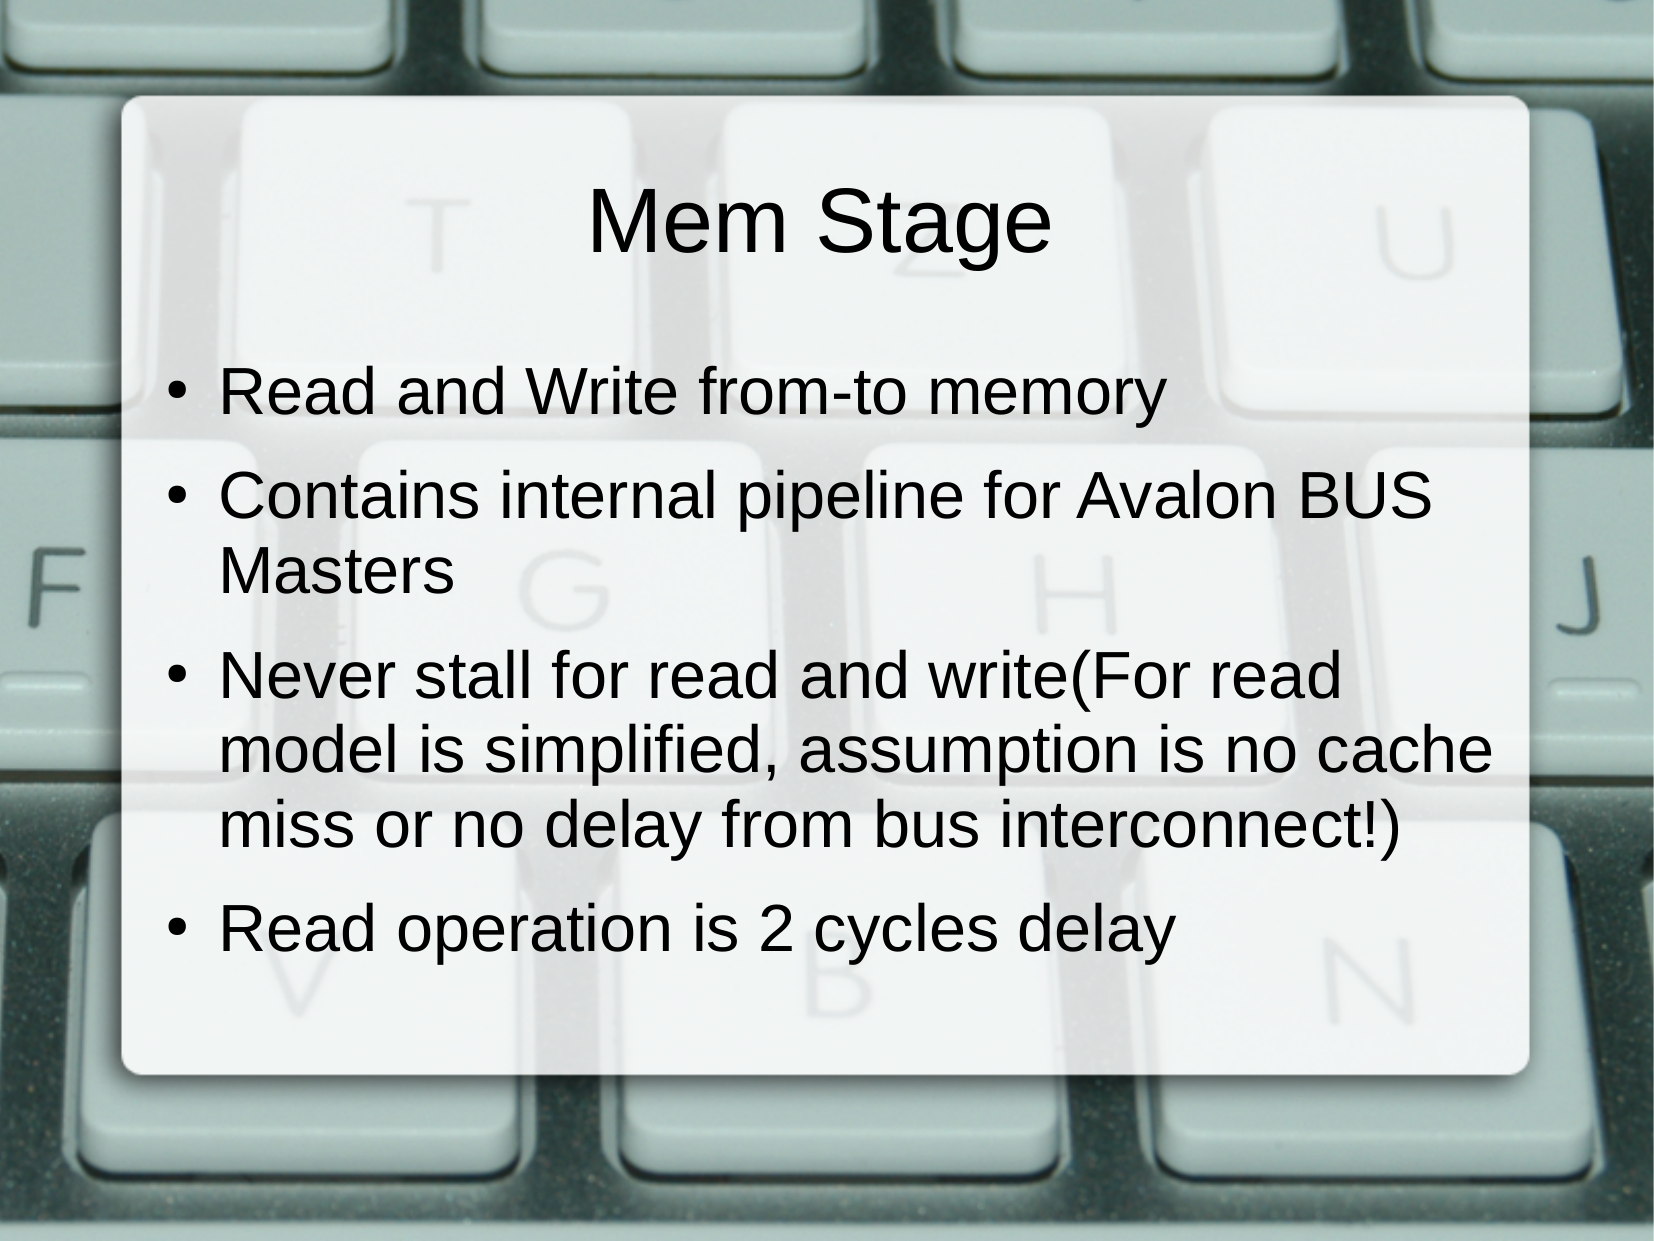

# Mem Stage
Read and Write from-to memory
Contains internal pipeline for Avalon BUS Masters
Never stall for read and write(For read model is simplified, assumption is no cache miss or no delay from bus interconnect!)
Read operation is 2 cycles delay